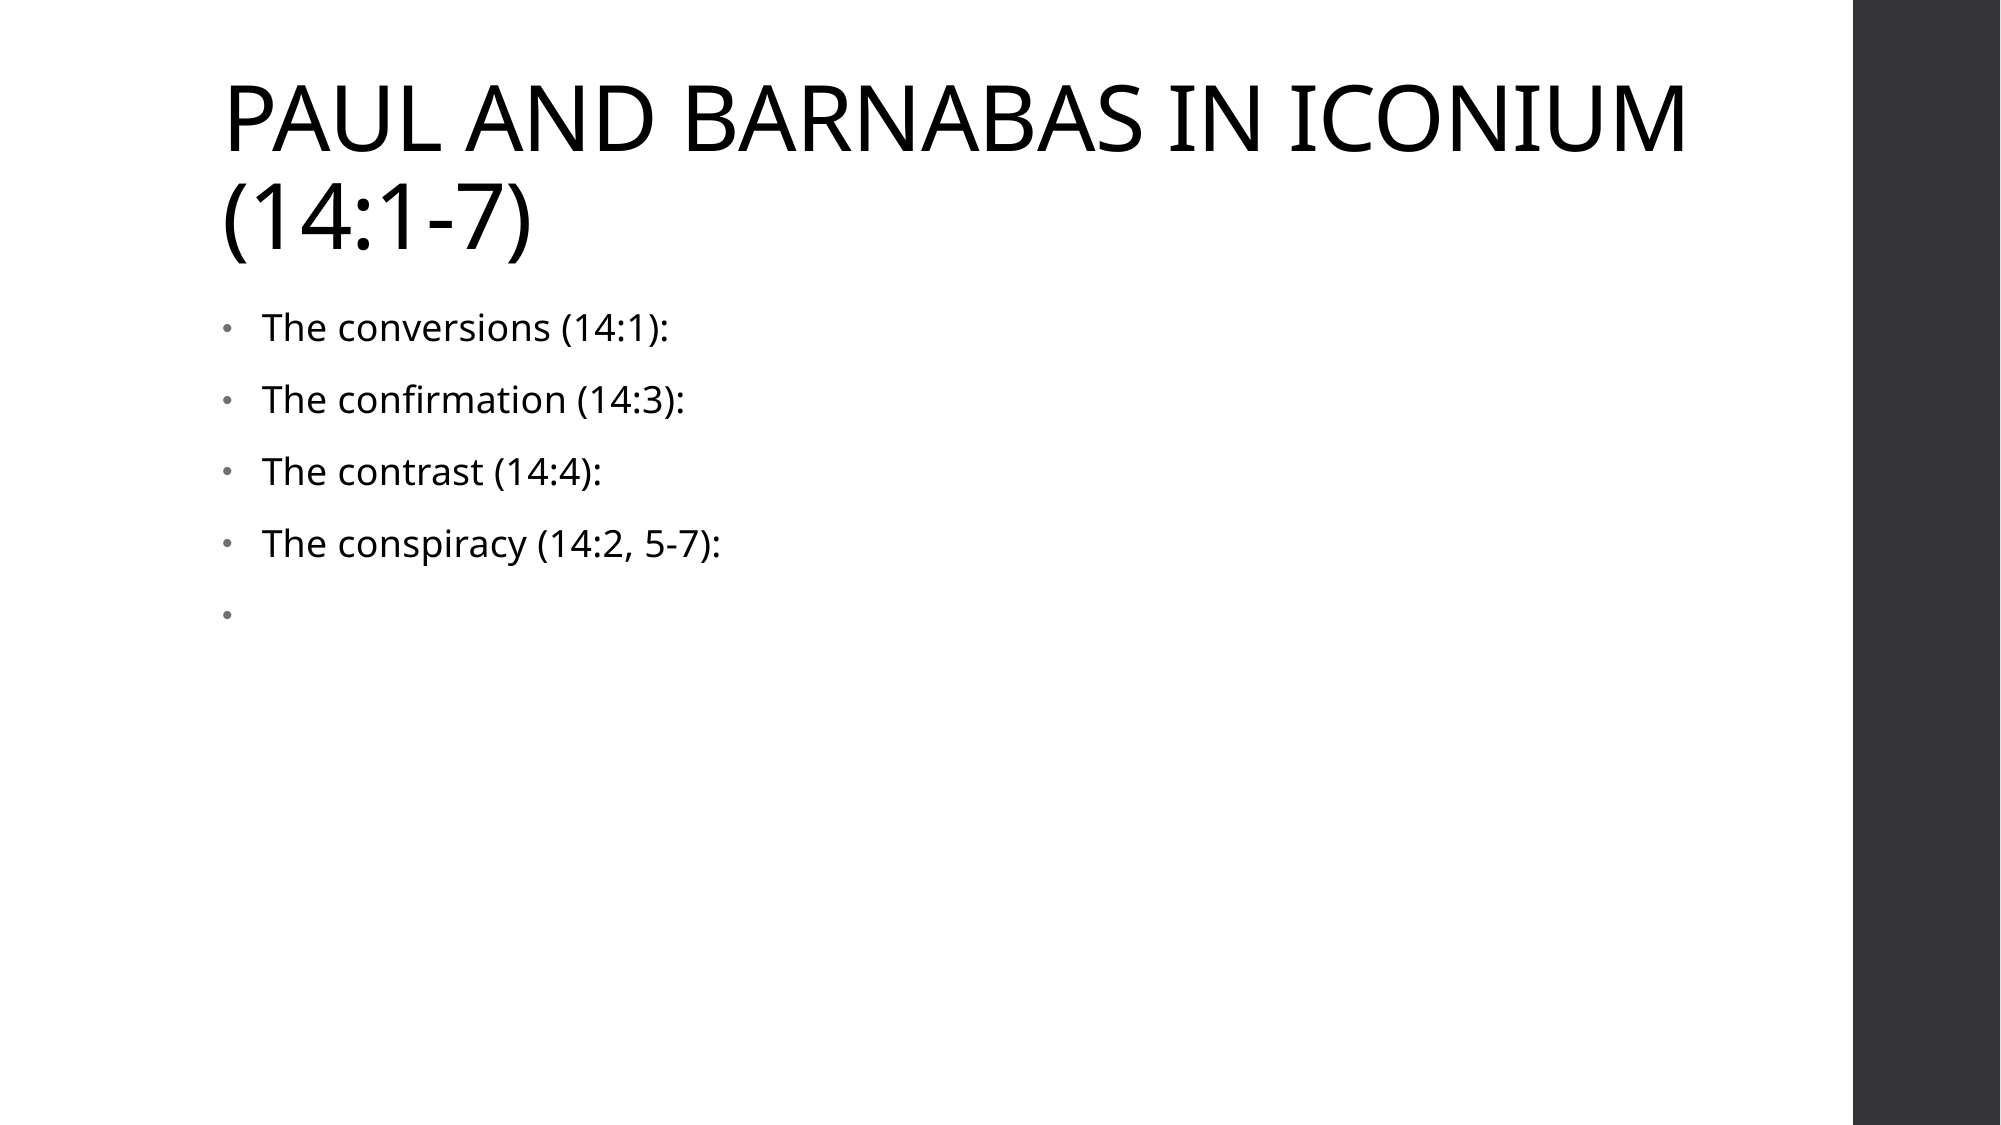

# PAUL AND BARNABAS IN ICONIUM (14:1-7)
 The conversions (14:1):
 The confirmation (14:3):
 The contrast (14:4):
 The conspiracy (14:2, 5-7):